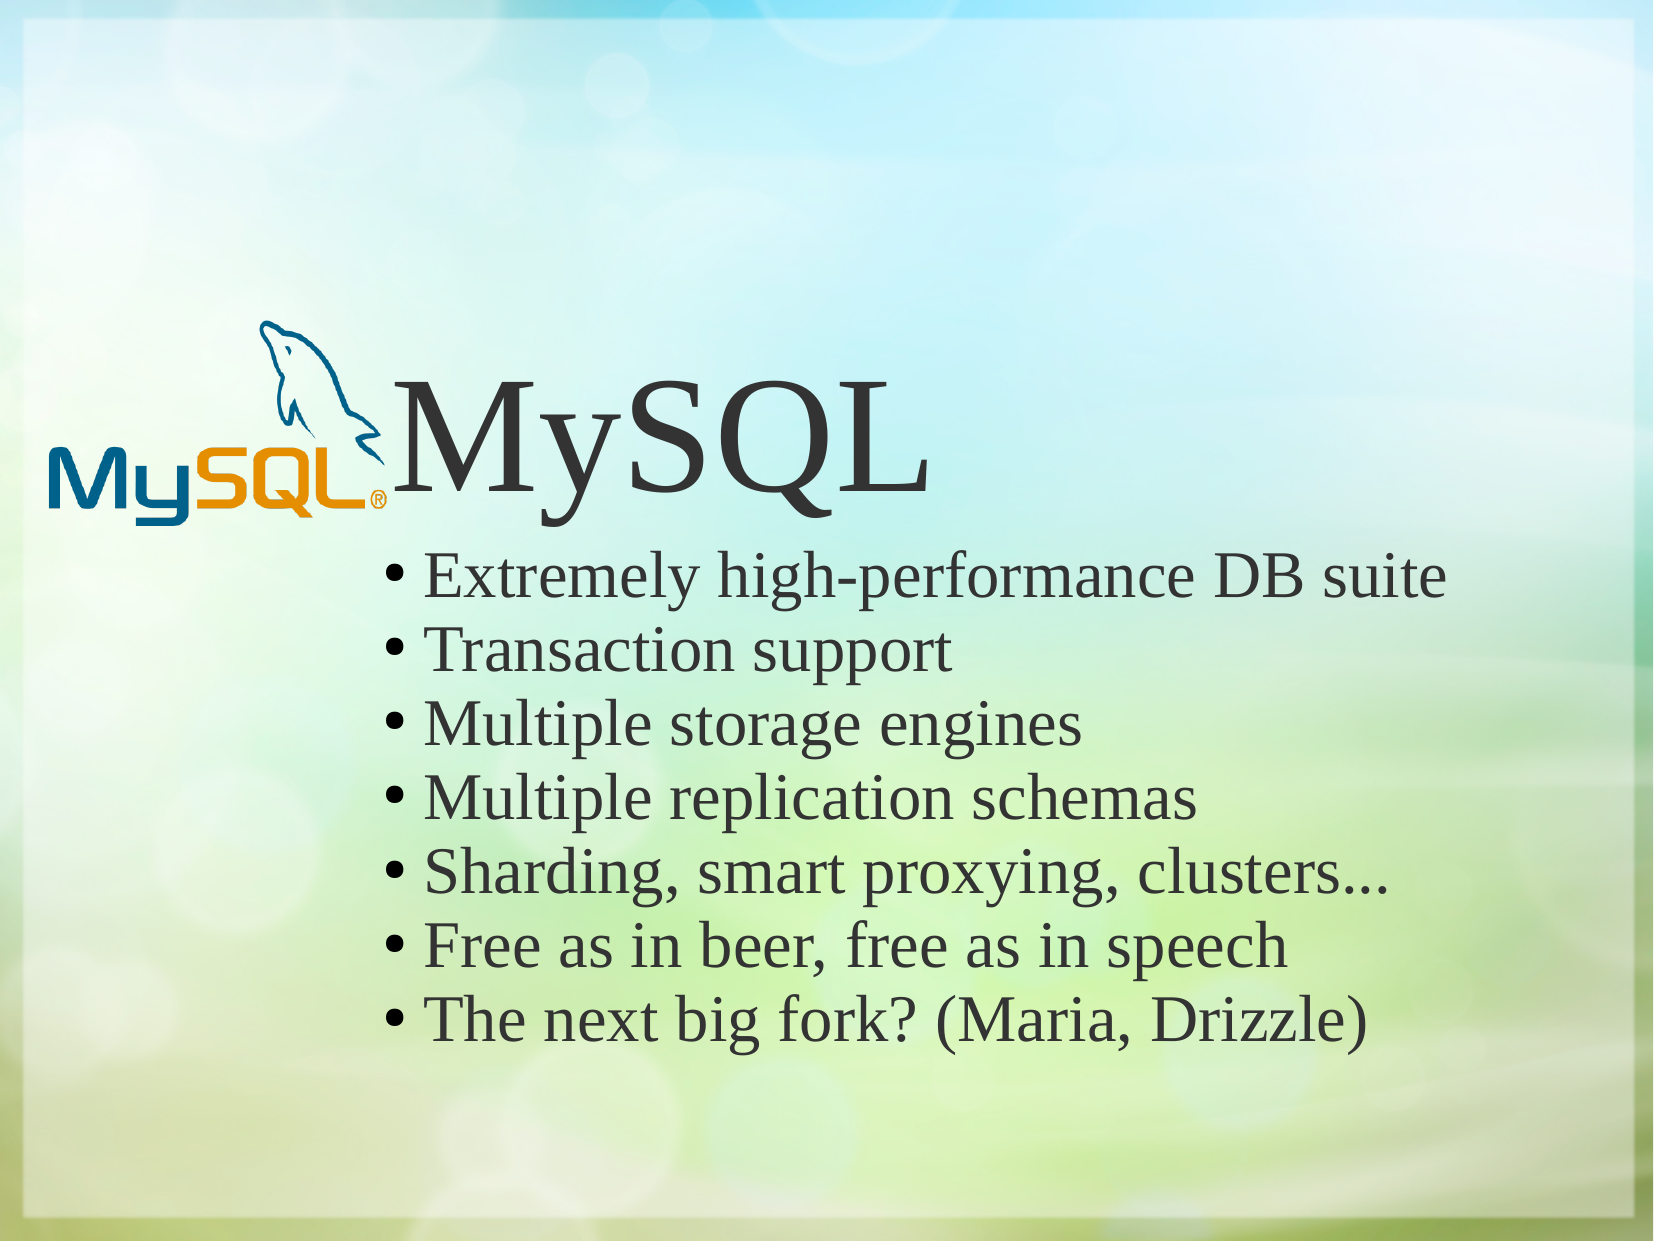

# MySQL
 Extremely high-performance DB suite
 Transaction support
 Multiple storage engines
 Multiple replication schemas
 Sharding, smart proxying, clusters...
 Free as in beer, free as in speech
 The next big fork? (Maria, Drizzle)